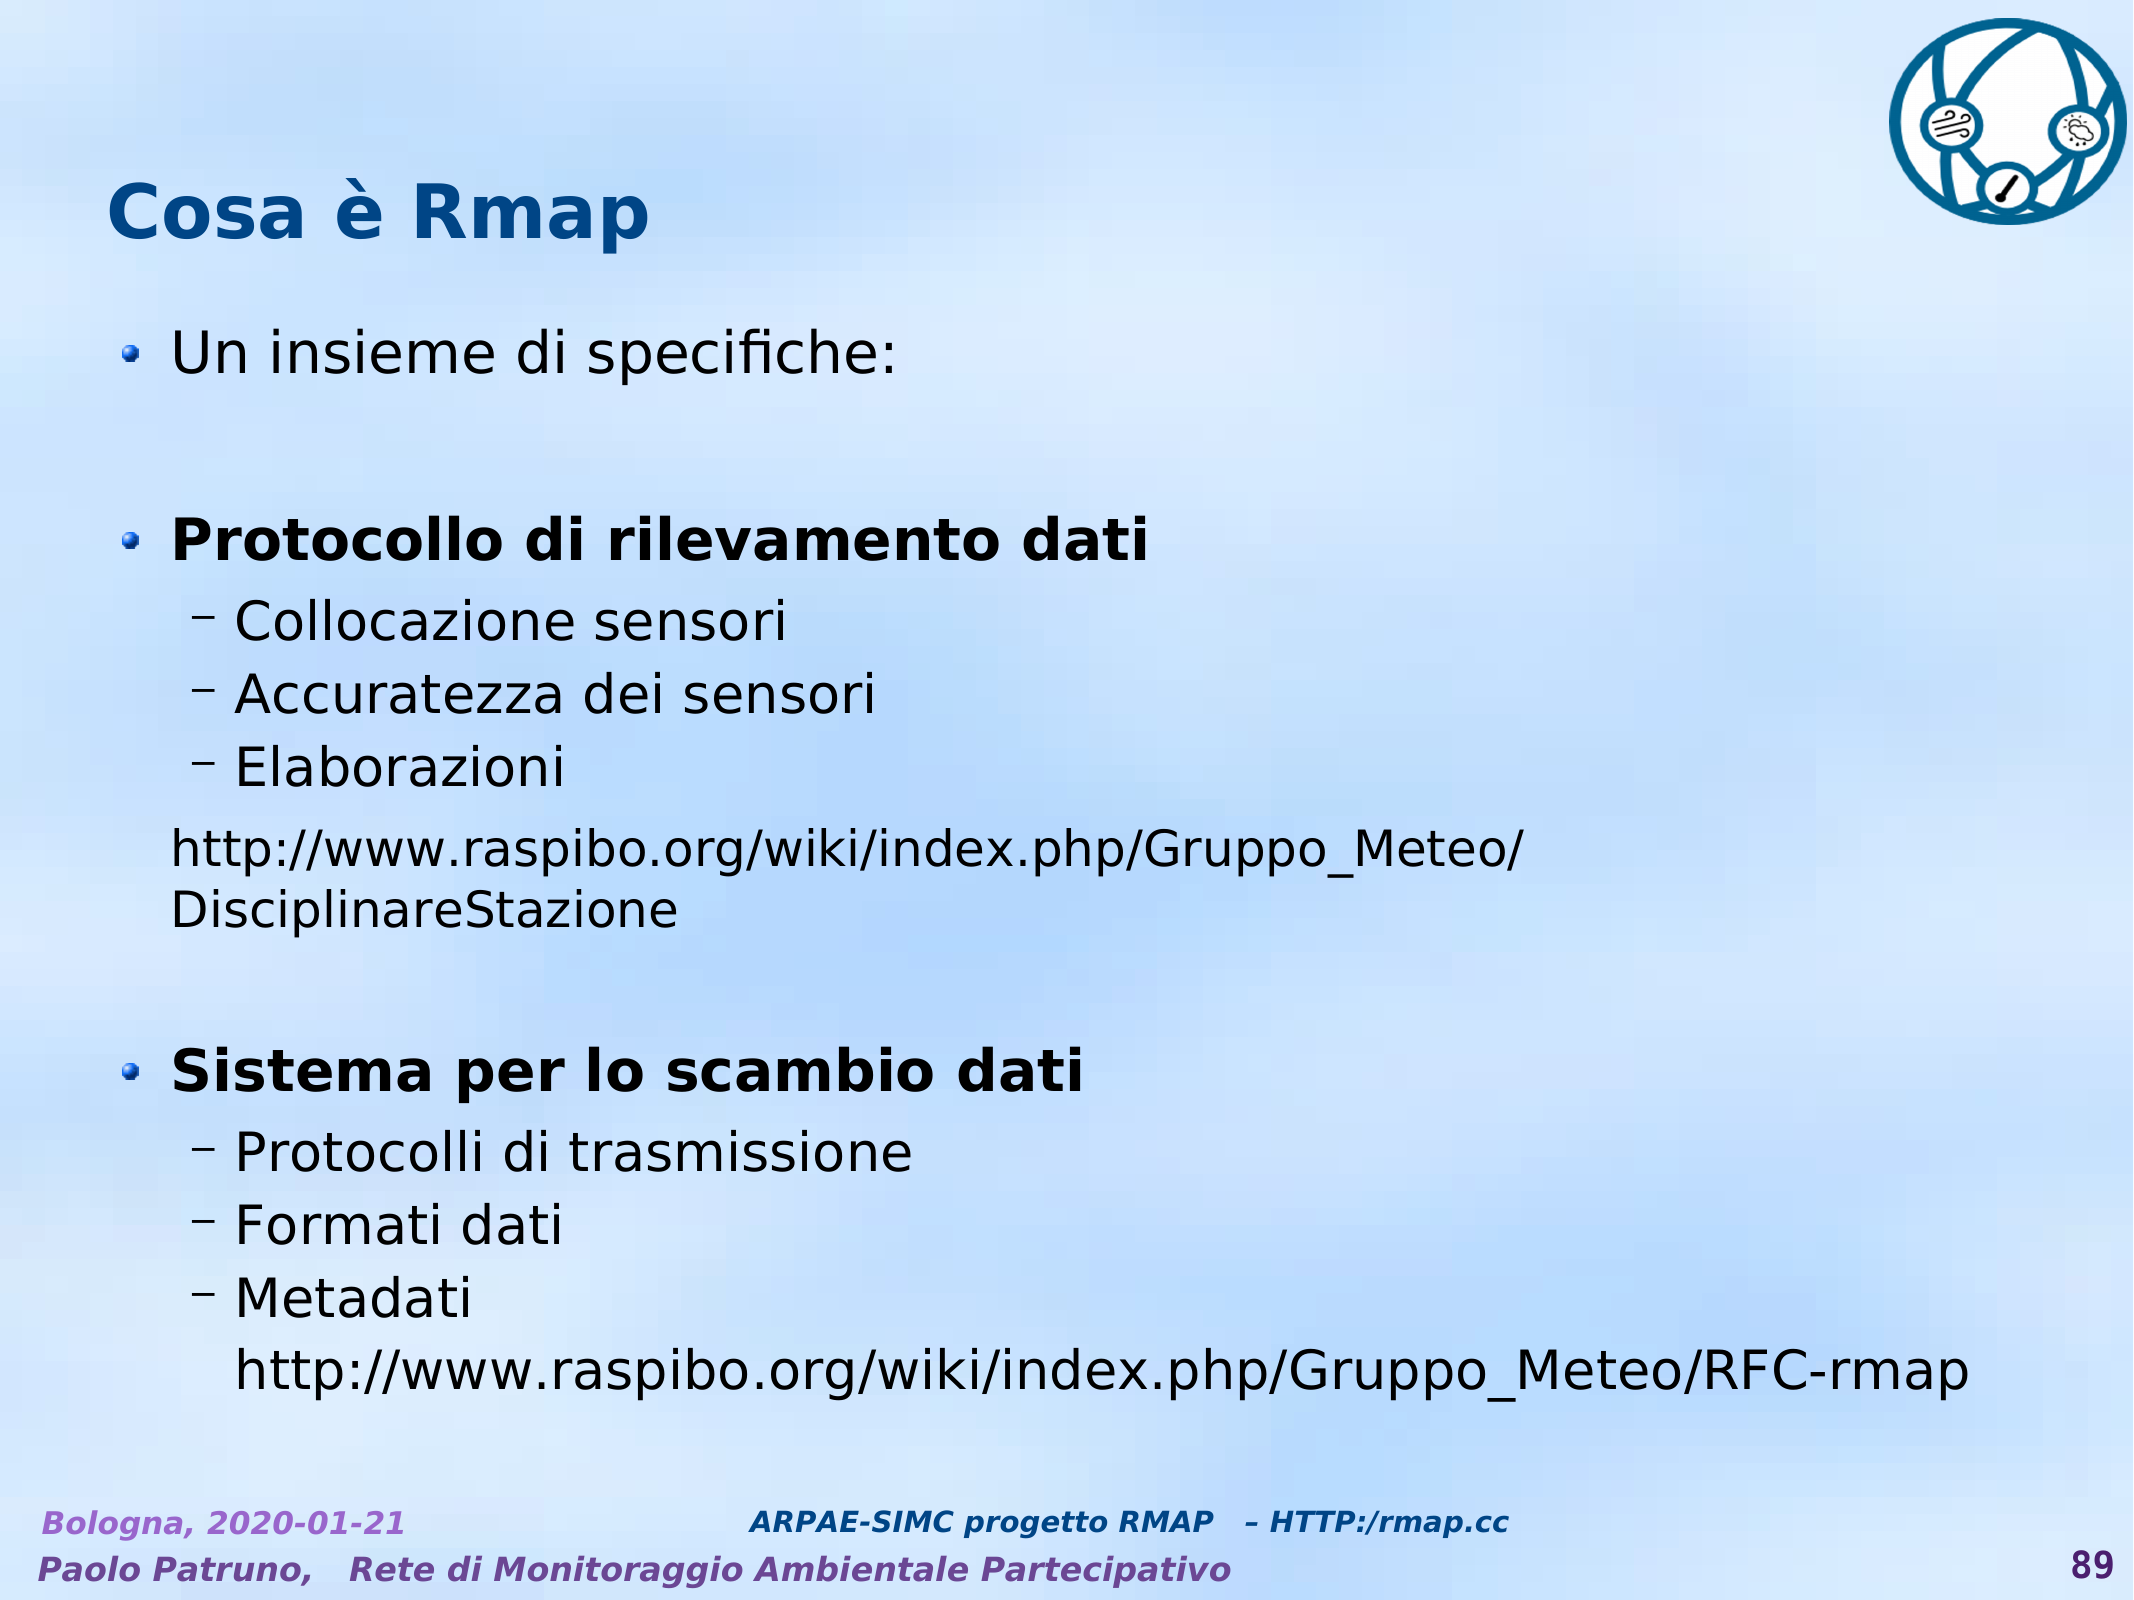

# Cosa è Rmap
Un insieme di specifiche:
Protocollo di rilevamento dati
Collocazione sensori
Accuratezza dei sensori
Elaborazioni
http://www.raspibo.org/wiki/index.php/Gruppo_Meteo/DisciplinareStazione
Sistema per lo scambio dati
Protocolli di trasmissione
Formati dati
Metadati
http://www.raspibo.org/wiki/index.php/Gruppo_Meteo/RFC-rmap